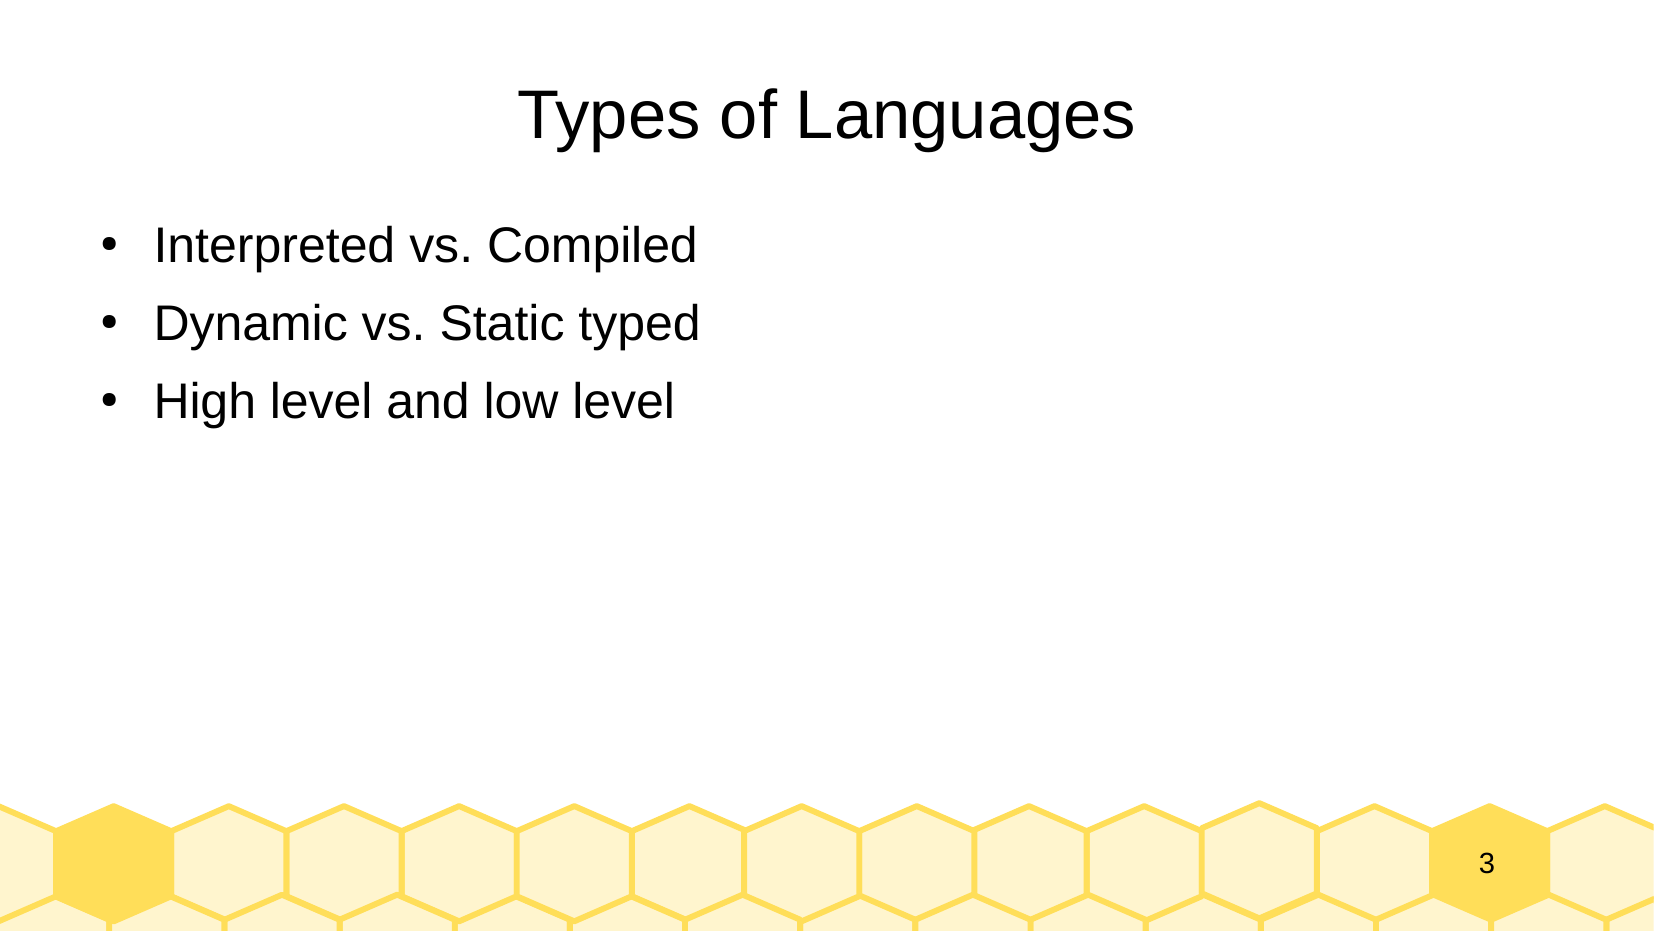

# Types of Languages
Interpreted vs. Compiled
Dynamic vs. Static typed
High level and low level